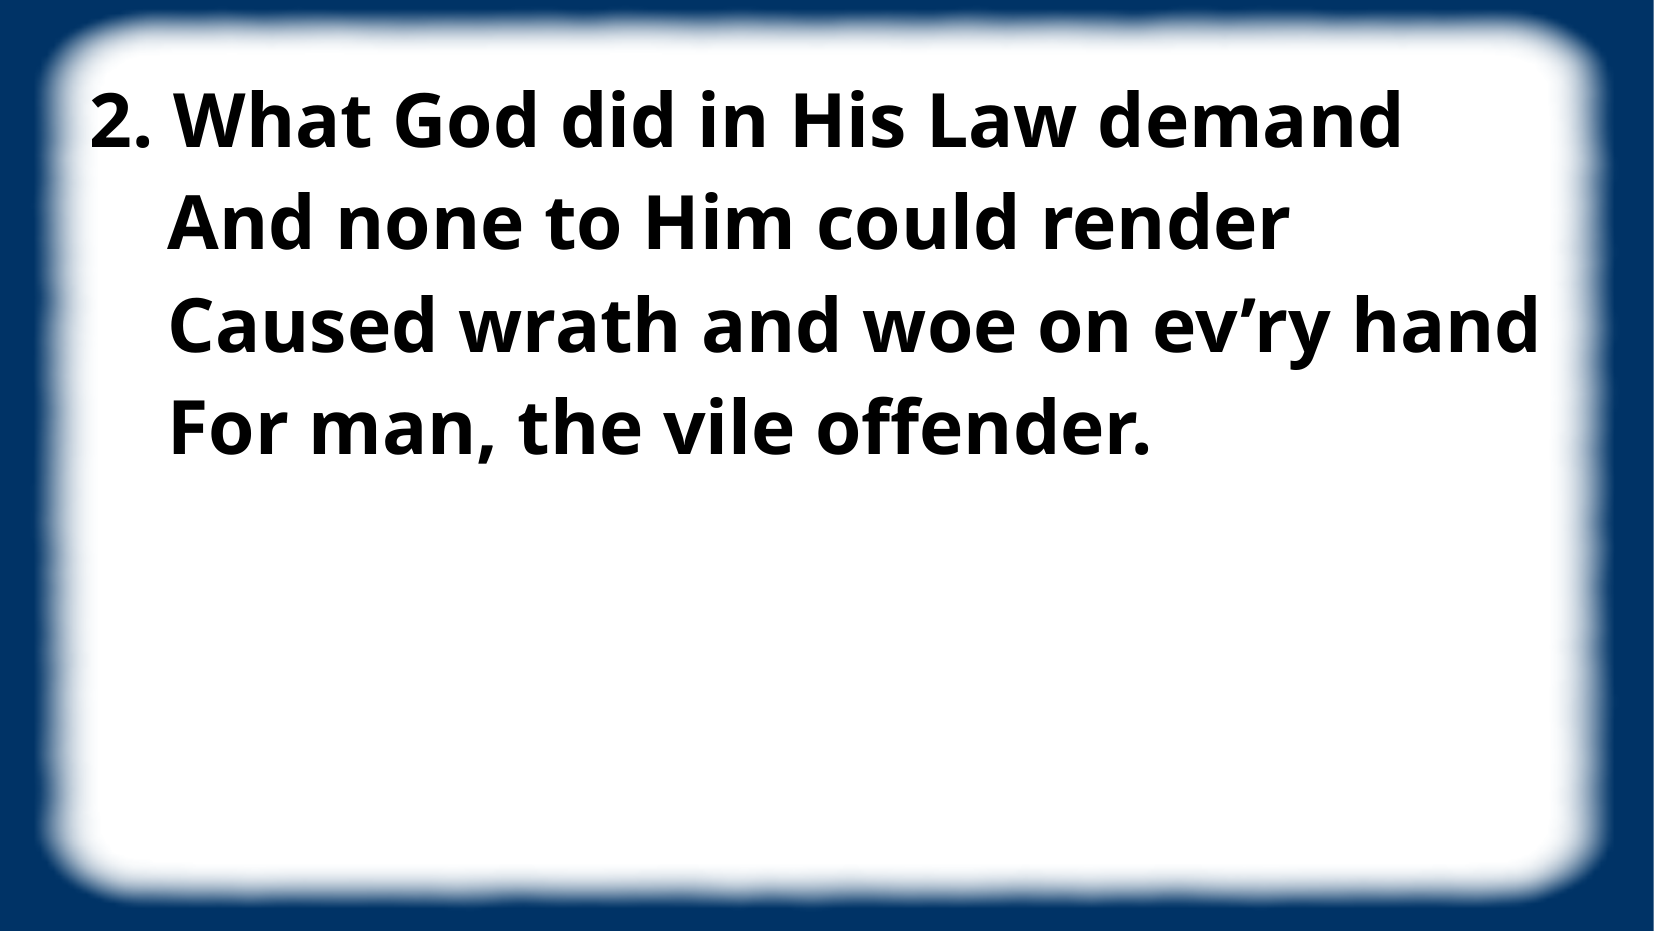

2. What God did in His Law demand
 And none to Him could render
 Caused wrath and woe on ev’ry hand
 For man, the vile offender.